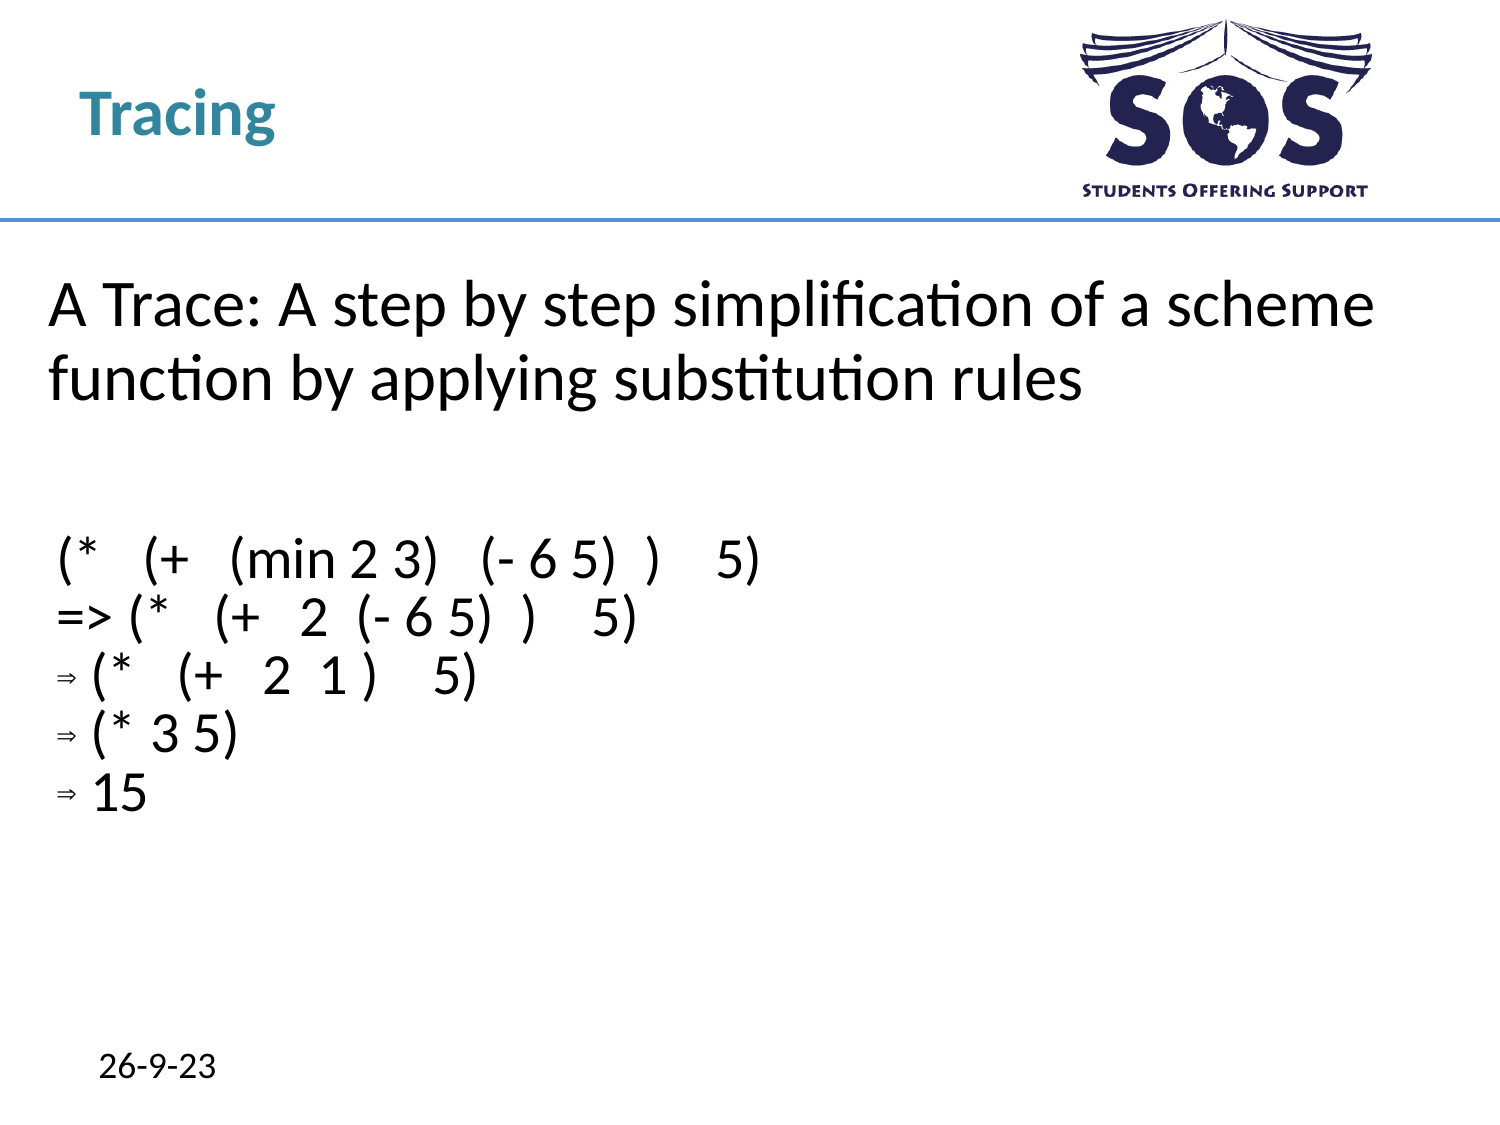

# Tracing
A Trace: A step by step simplification of a scheme
function by applying substitution rules
(* (+ (min 2 3) (- 6 5) ) 5)
=> (* (+ 2 (- 6 5) ) 5)
 (* (+ 2 1 ) 5)
 (* 3 5)
 15